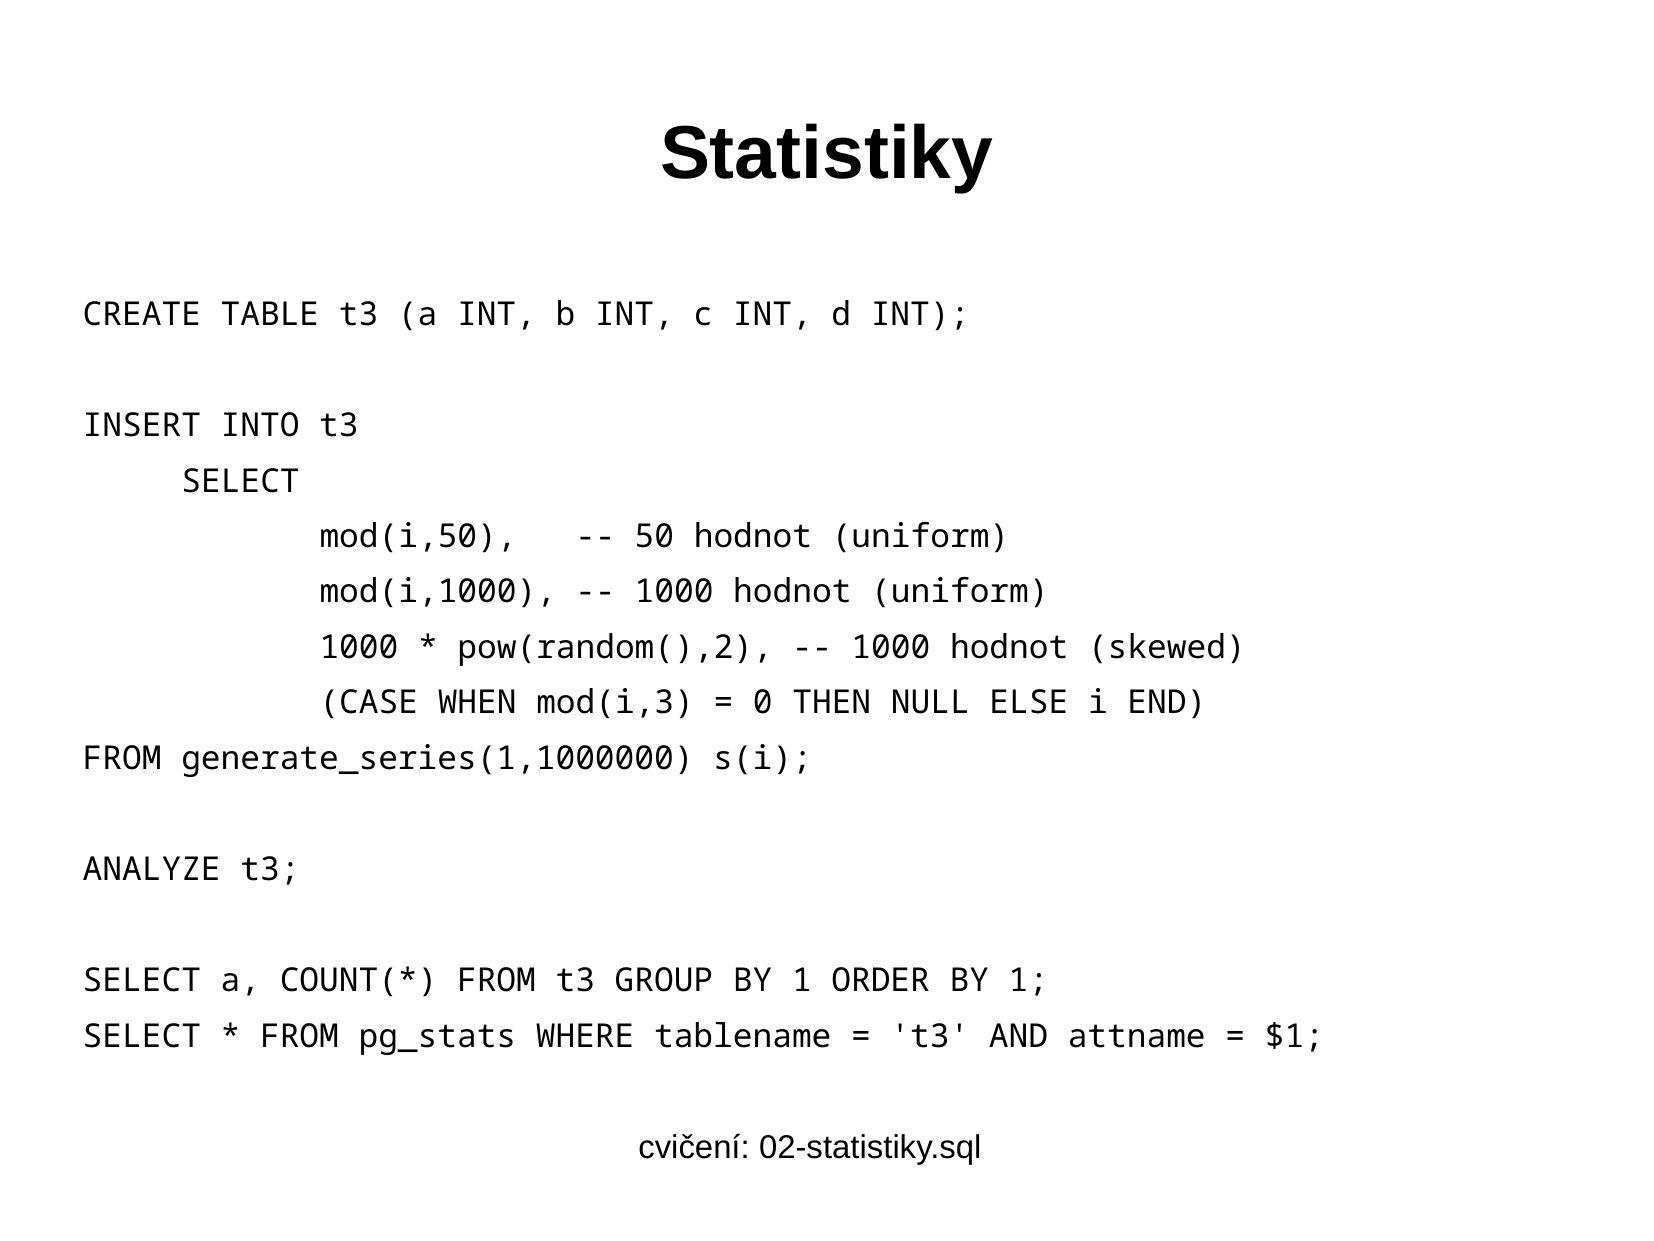

# Statistiky
CREATE TABLE t3 (a INT, b INT, c INT, d INT);
INSERT INTO t3
 SELECT
 mod(i,50), -- 50 hodnot (uniform)
 mod(i,1000), -- 1000 hodnot (uniform)
 1000 * pow(random(),2), -- 1000 hodnot (skewed)
 (CASE WHEN mod(i,3) = 0 THEN NULL ELSE i END)
FROM generate_series(1,1000000) s(i);
ANALYZE t3;
SELECT a, COUNT(*) FROM t3 GROUP BY 1 ORDER BY 1;
SELECT * FROM pg_stats WHERE tablename = 't3' AND attname = $1;
cvičení: 02-statistiky.sql